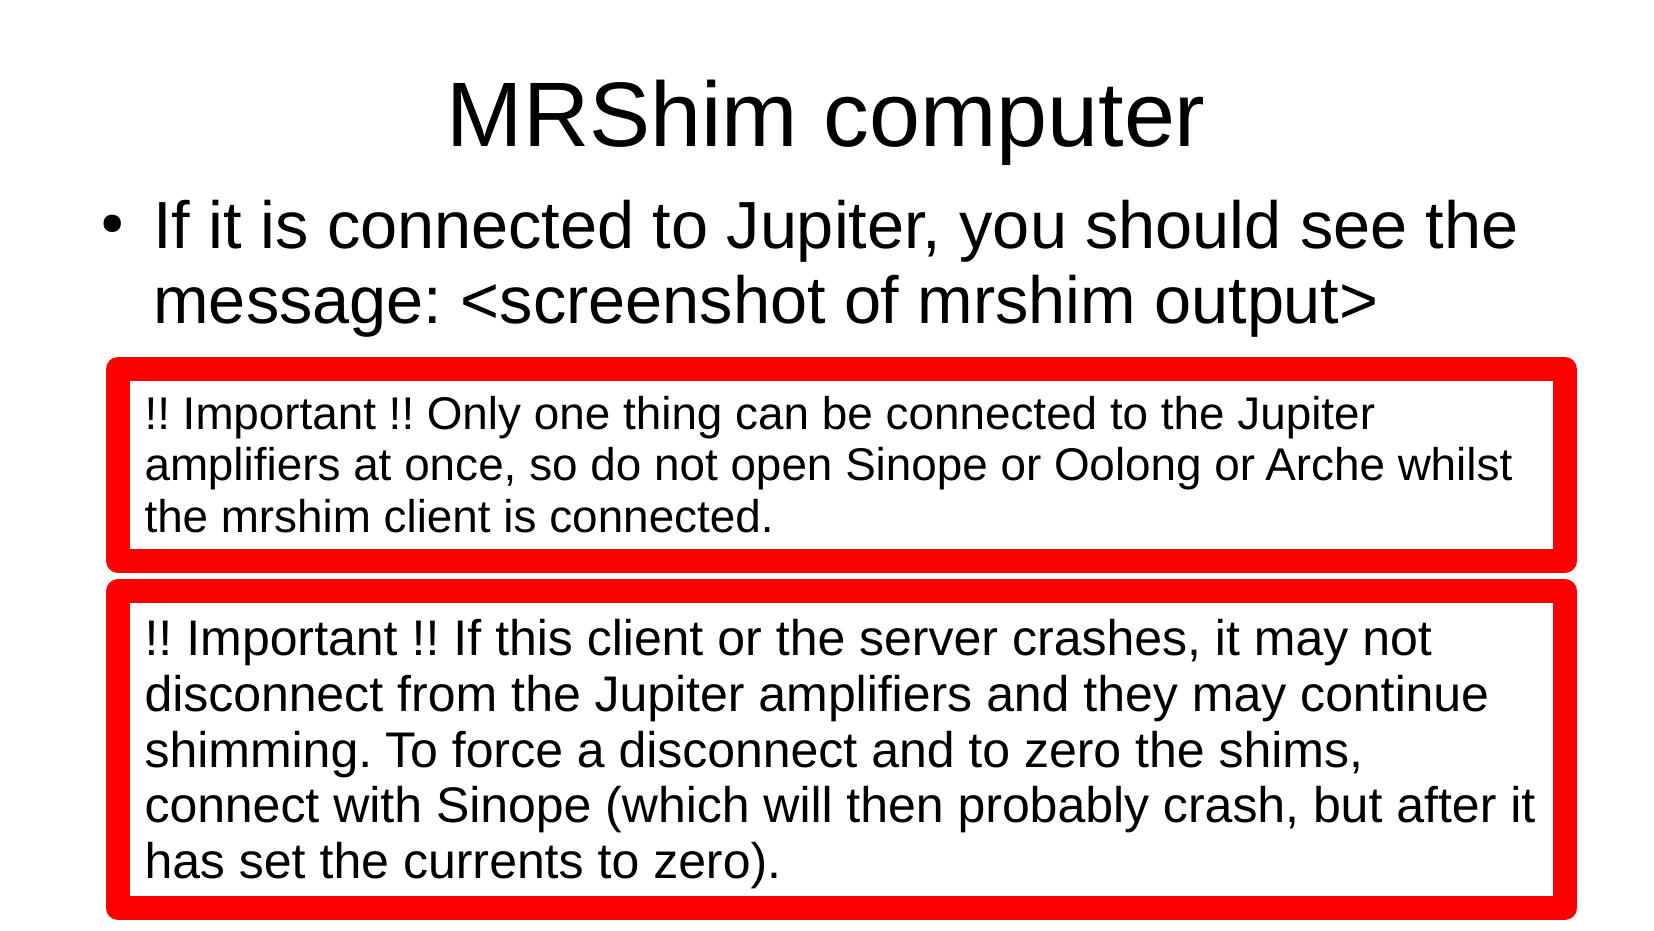

# MRShim computer
If it is connected to Jupiter, you should see the message: <screenshot of mrshim output>
!! Important !! Only one thing can be connected to the Jupiter amplifiers at once, so do not open Sinope or Oolong or Arche whilst the mrshim client is connected.
!! Important !! If this client or the server crashes, it may not disconnect from the Jupiter amplifiers and they may continue shimming. To force a disconnect and to zero the shims, connect with Sinope (which will then probably crash, but after it has set the currents to zero).